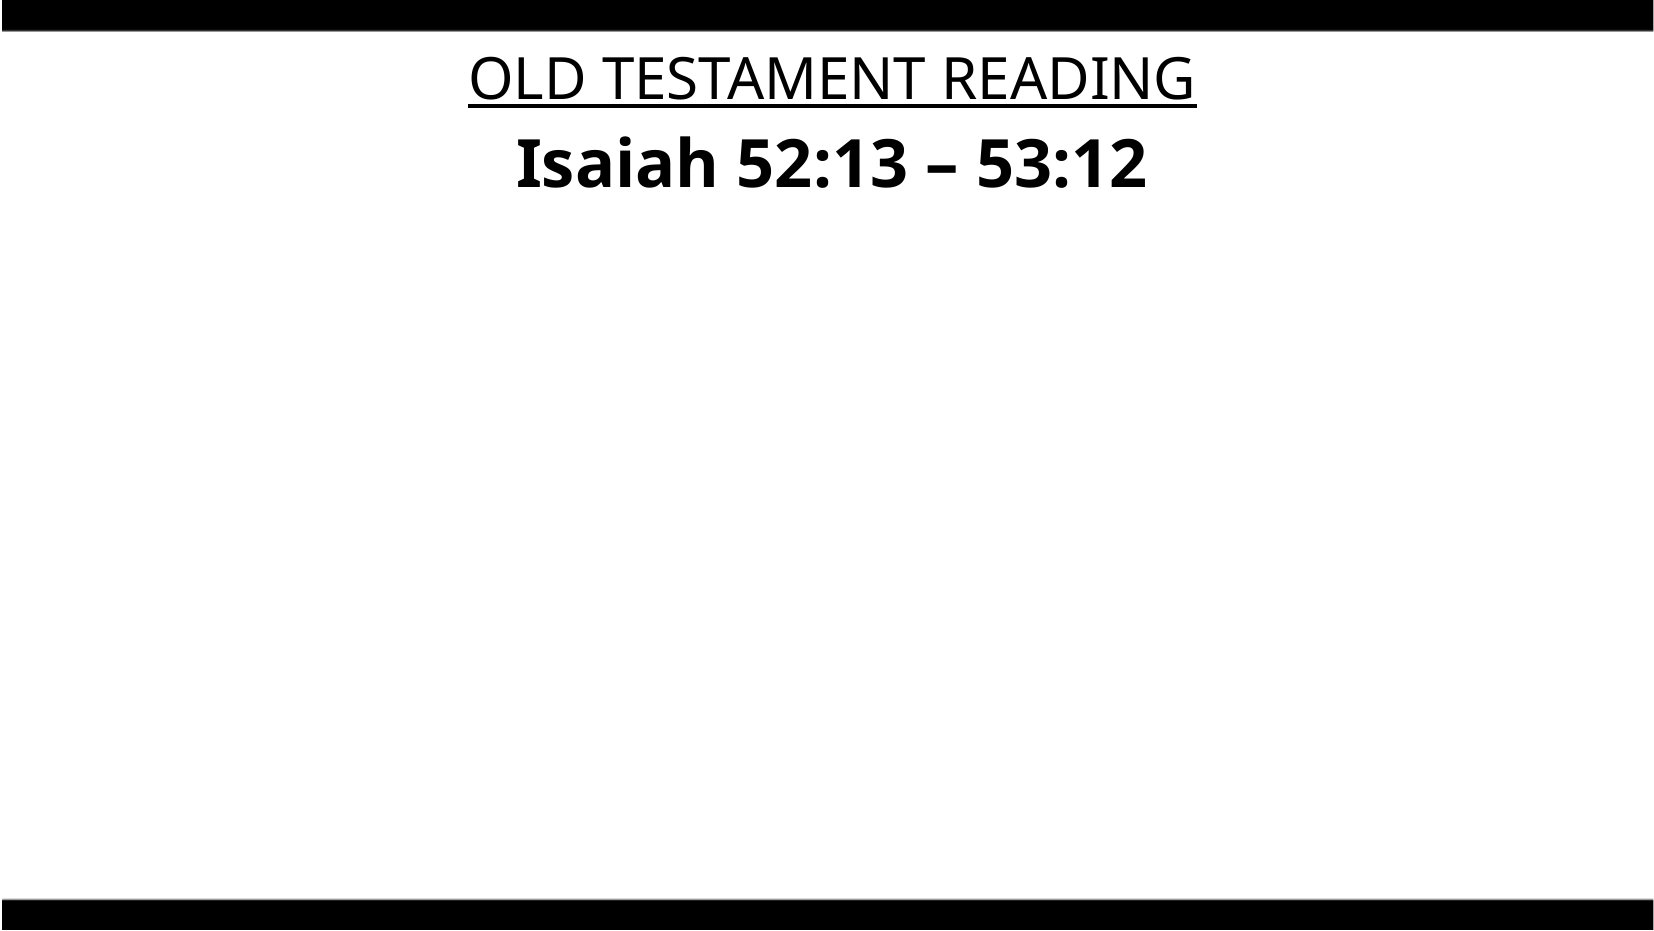

OLD TESTAMENT READING
Isaiah 52:13 – 53:12